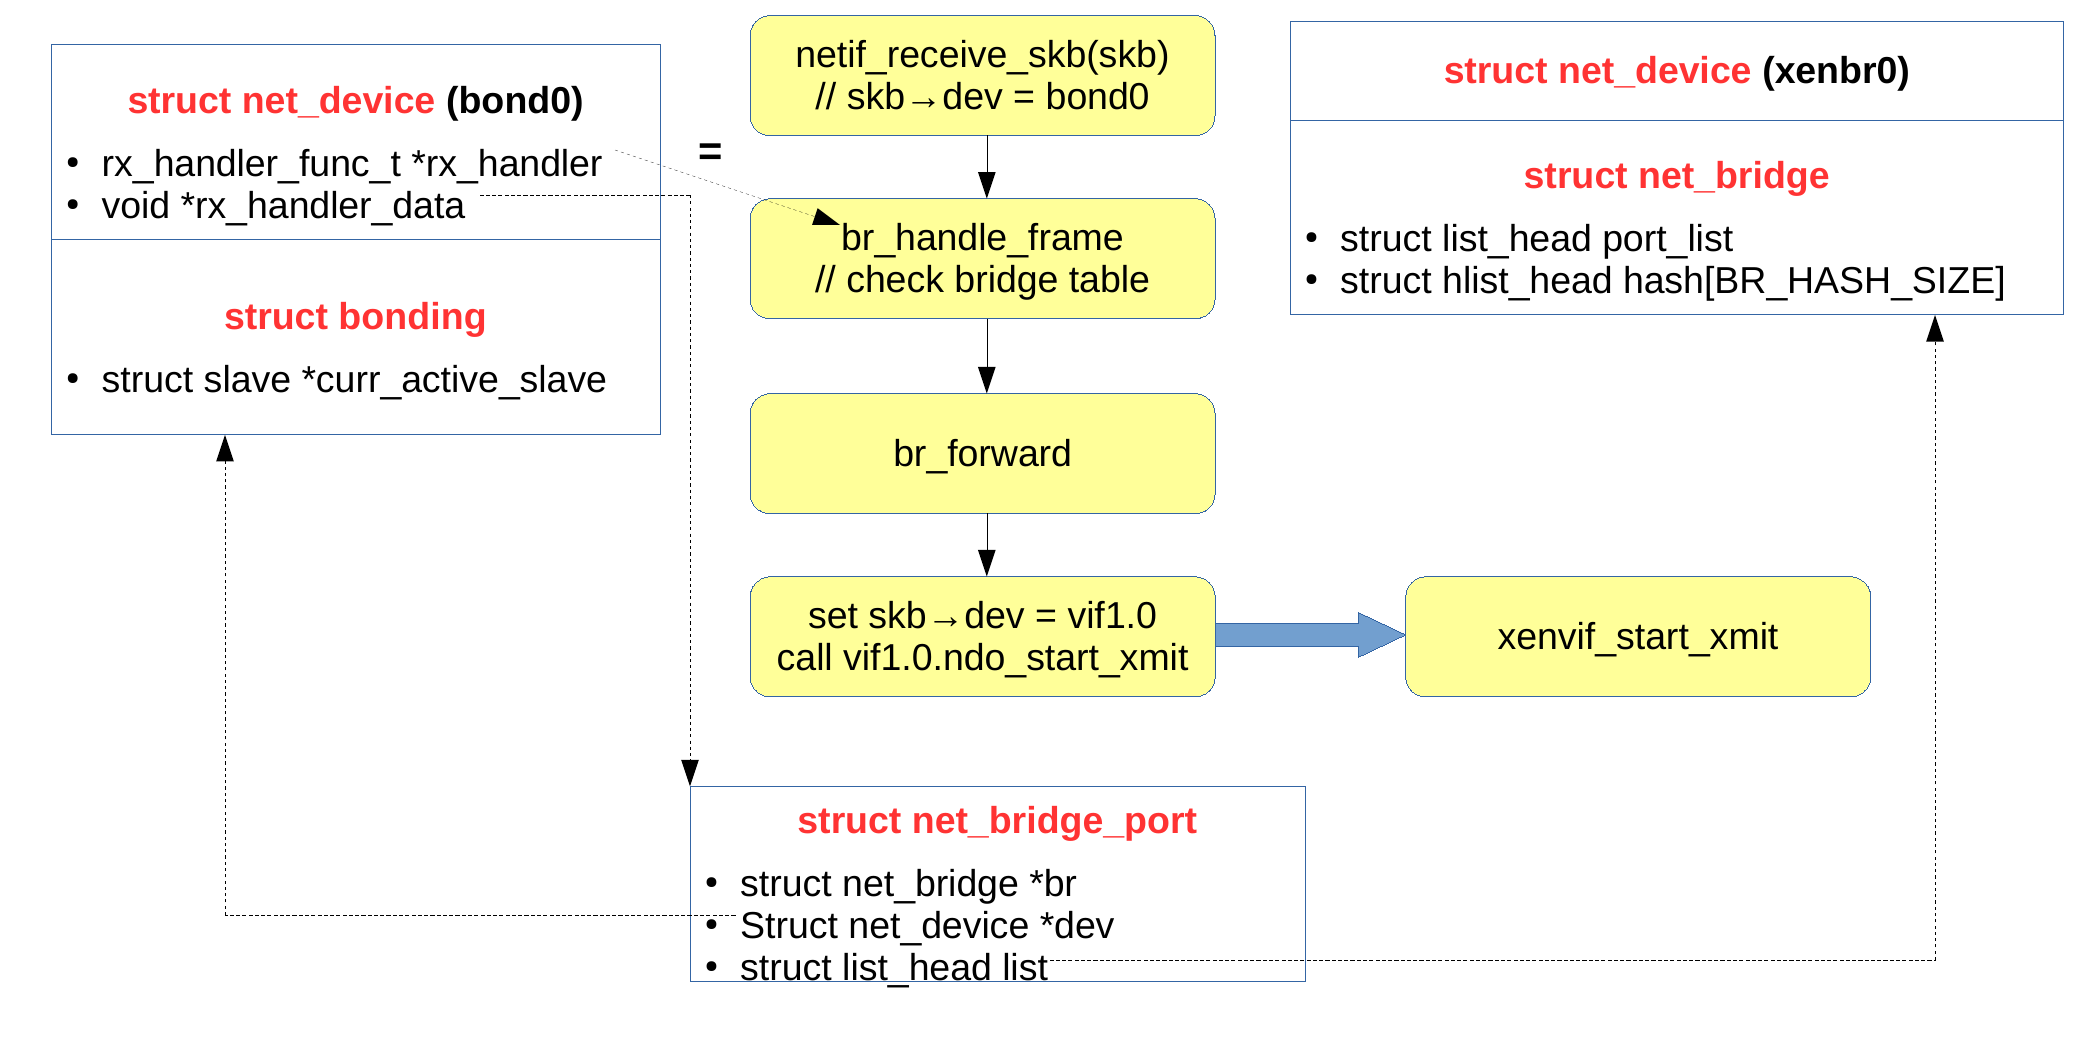

netif_receive_skb(skb)
// skb→dev = bond0
struct net_device (xenbr0)
struct net_device (bond0)
rx_handler_func_t *rx_handler
void *rx_handler_data
=
struct net_bridge
struct list_head port_list
struct hlist_head hash[BR_HASH_SIZE]
br_handle_frame
// check bridge table
struct bonding
struct slave *curr_active_slave
br_forward
set skb→dev = vif1.0
call vif1.0.ndo_start_xmit
xenvif_start_xmit
struct net_bridge_port
struct net_bridge *br
Struct net_device *dev
struct list_head list